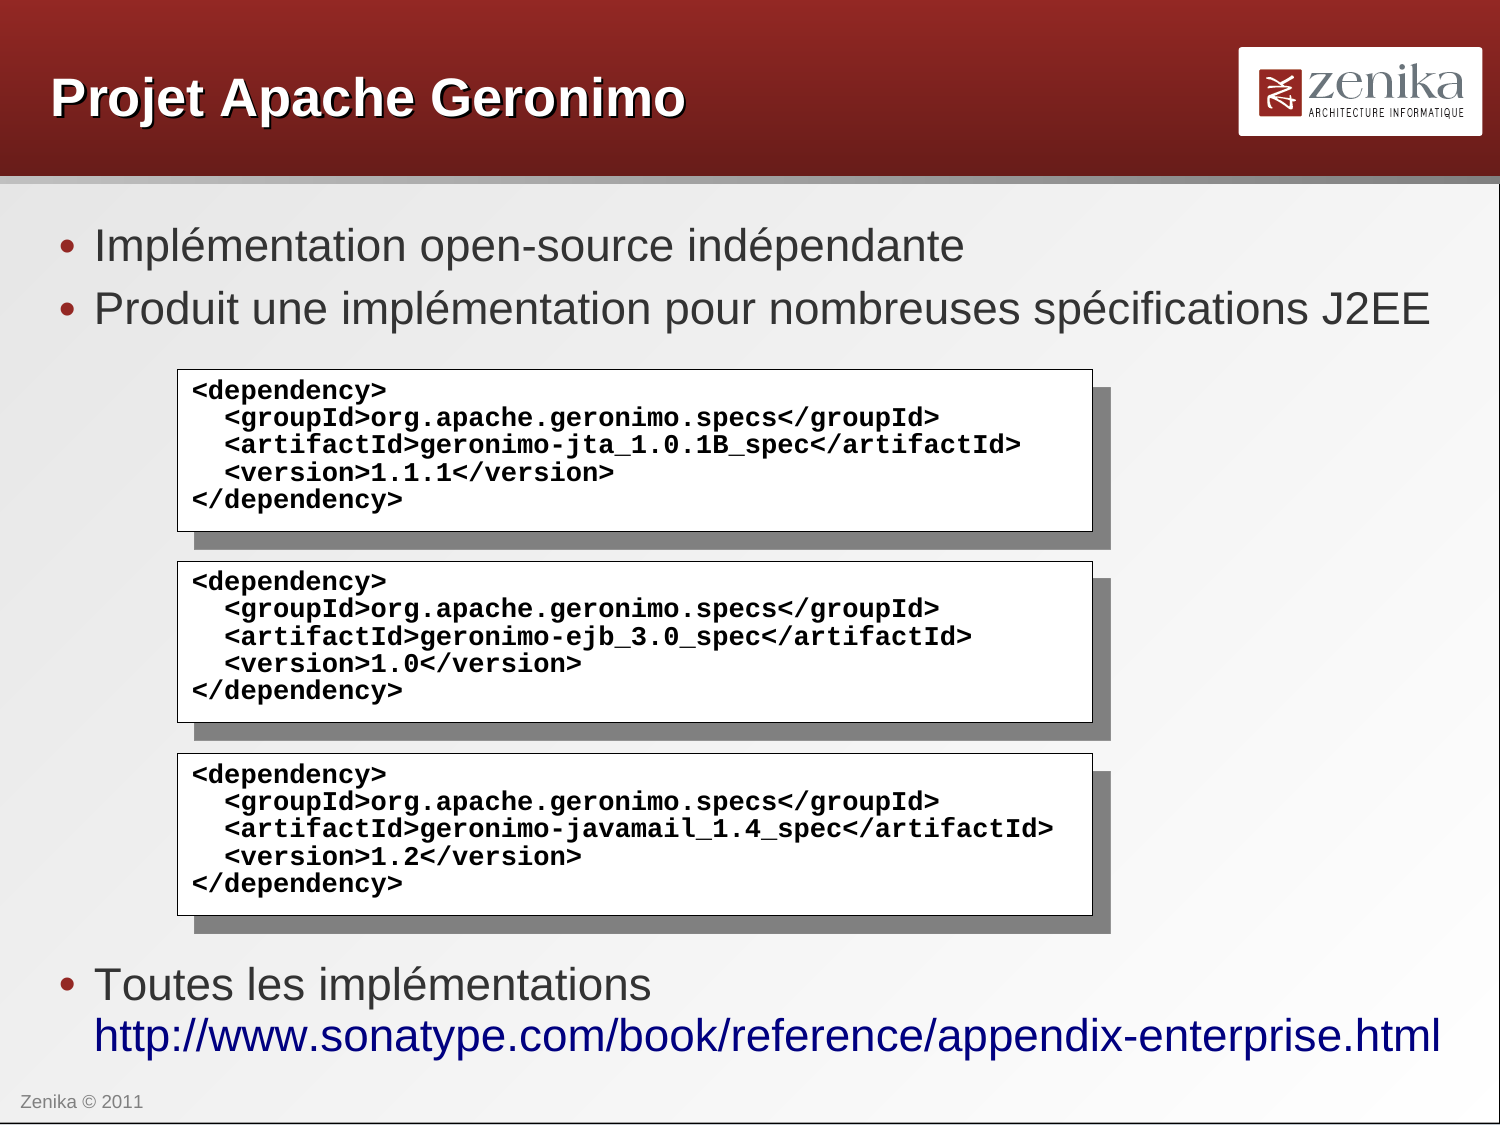

# Projet Apache Geronimo
Implémentation open-source indépendante
Produit une implémentation pour nombreuses spécifications J2EE
<dependency>
 <groupId>org.apache.geronimo.specs</groupId>
 <artifactId>geronimo-jta_1.0.1B_spec</artifactId>
 <version>1.1.1</version>
</dependency>
<dependency>
 <groupId>org.apache.geronimo.specs</groupId>
 <artifactId>geronimo-ejb_3.0_spec</artifactId>
 <version>1.0</version>
</dependency>
<dependency>
 <groupId>org.apache.geronimo.specs</groupId>
 <artifactId>geronimo-javamail_1.4_spec</artifactId>
 <version>1.2</version>
</dependency>
Toutes les implémentations
http://www.sonatype.com/book/reference/appendix-enterprise.html